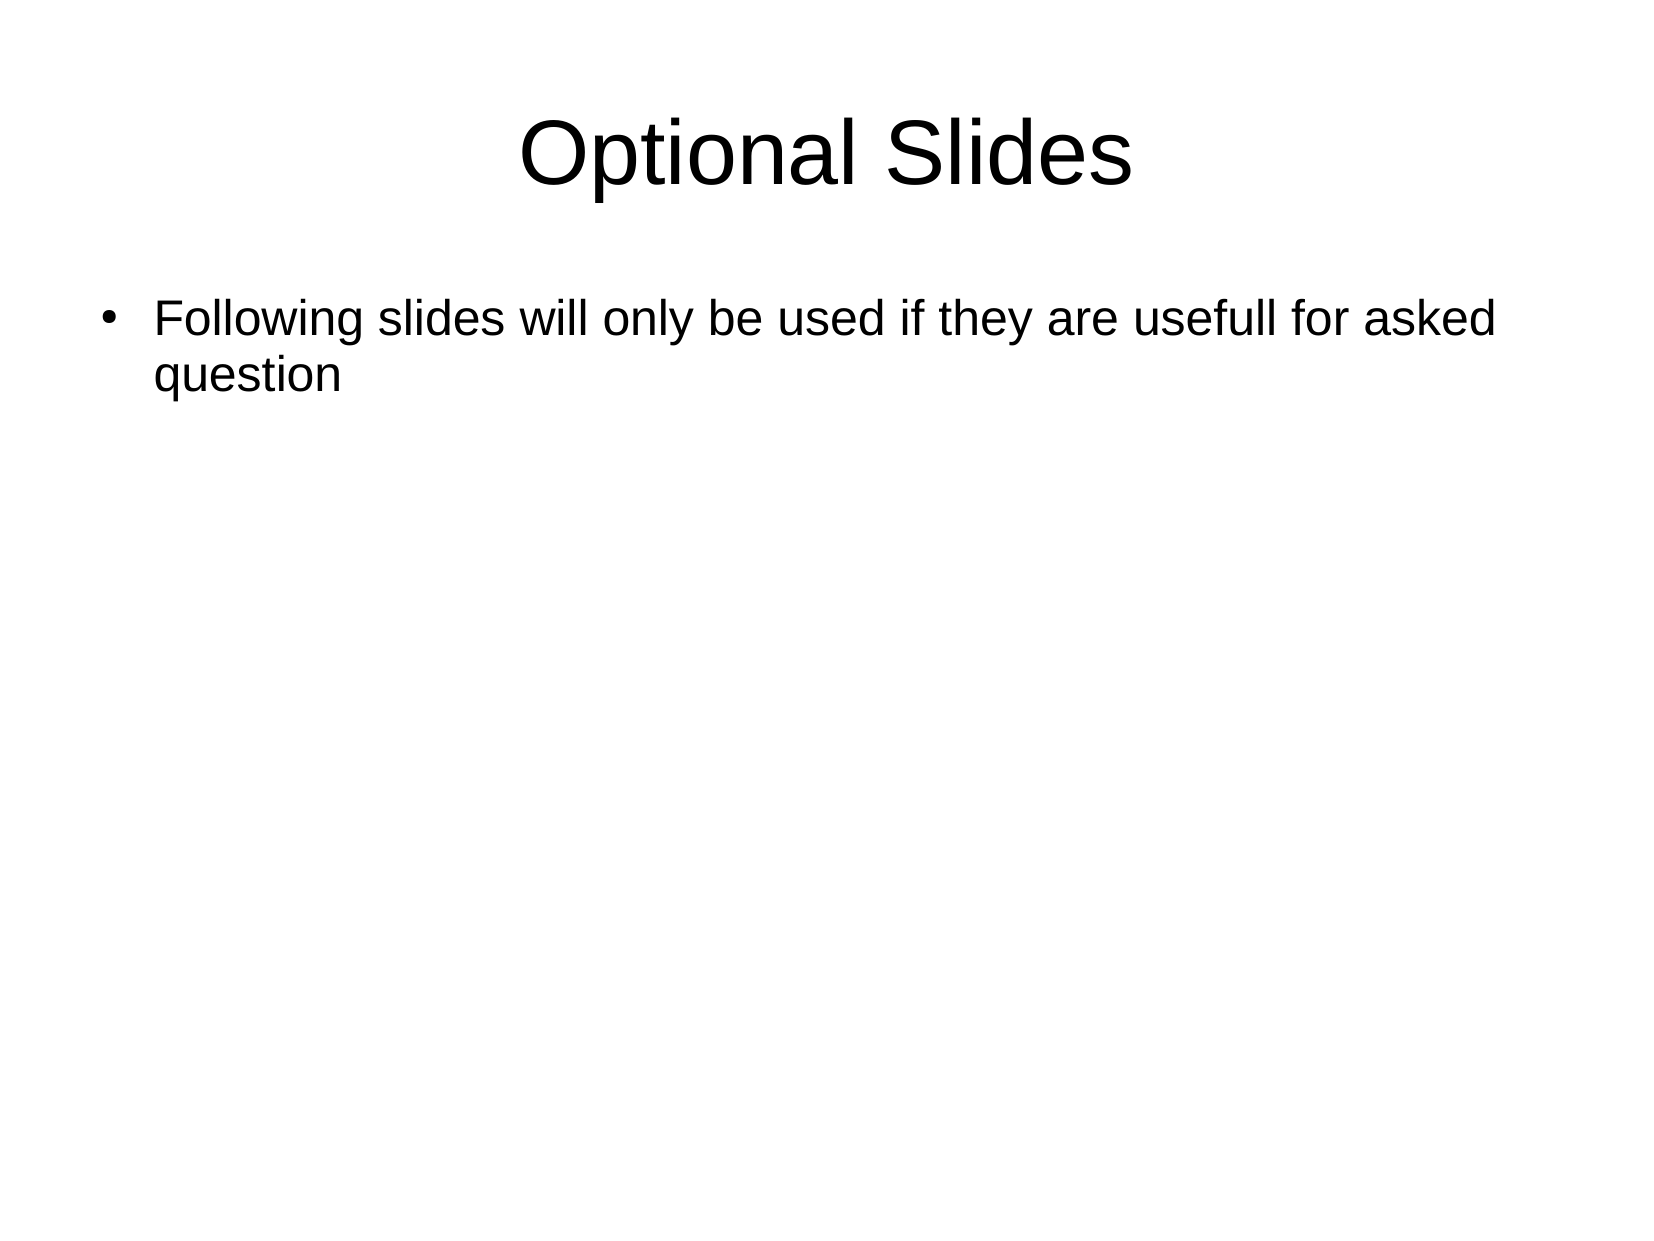

# Optional Slides
Following slides will only be used if they are usefull for asked question